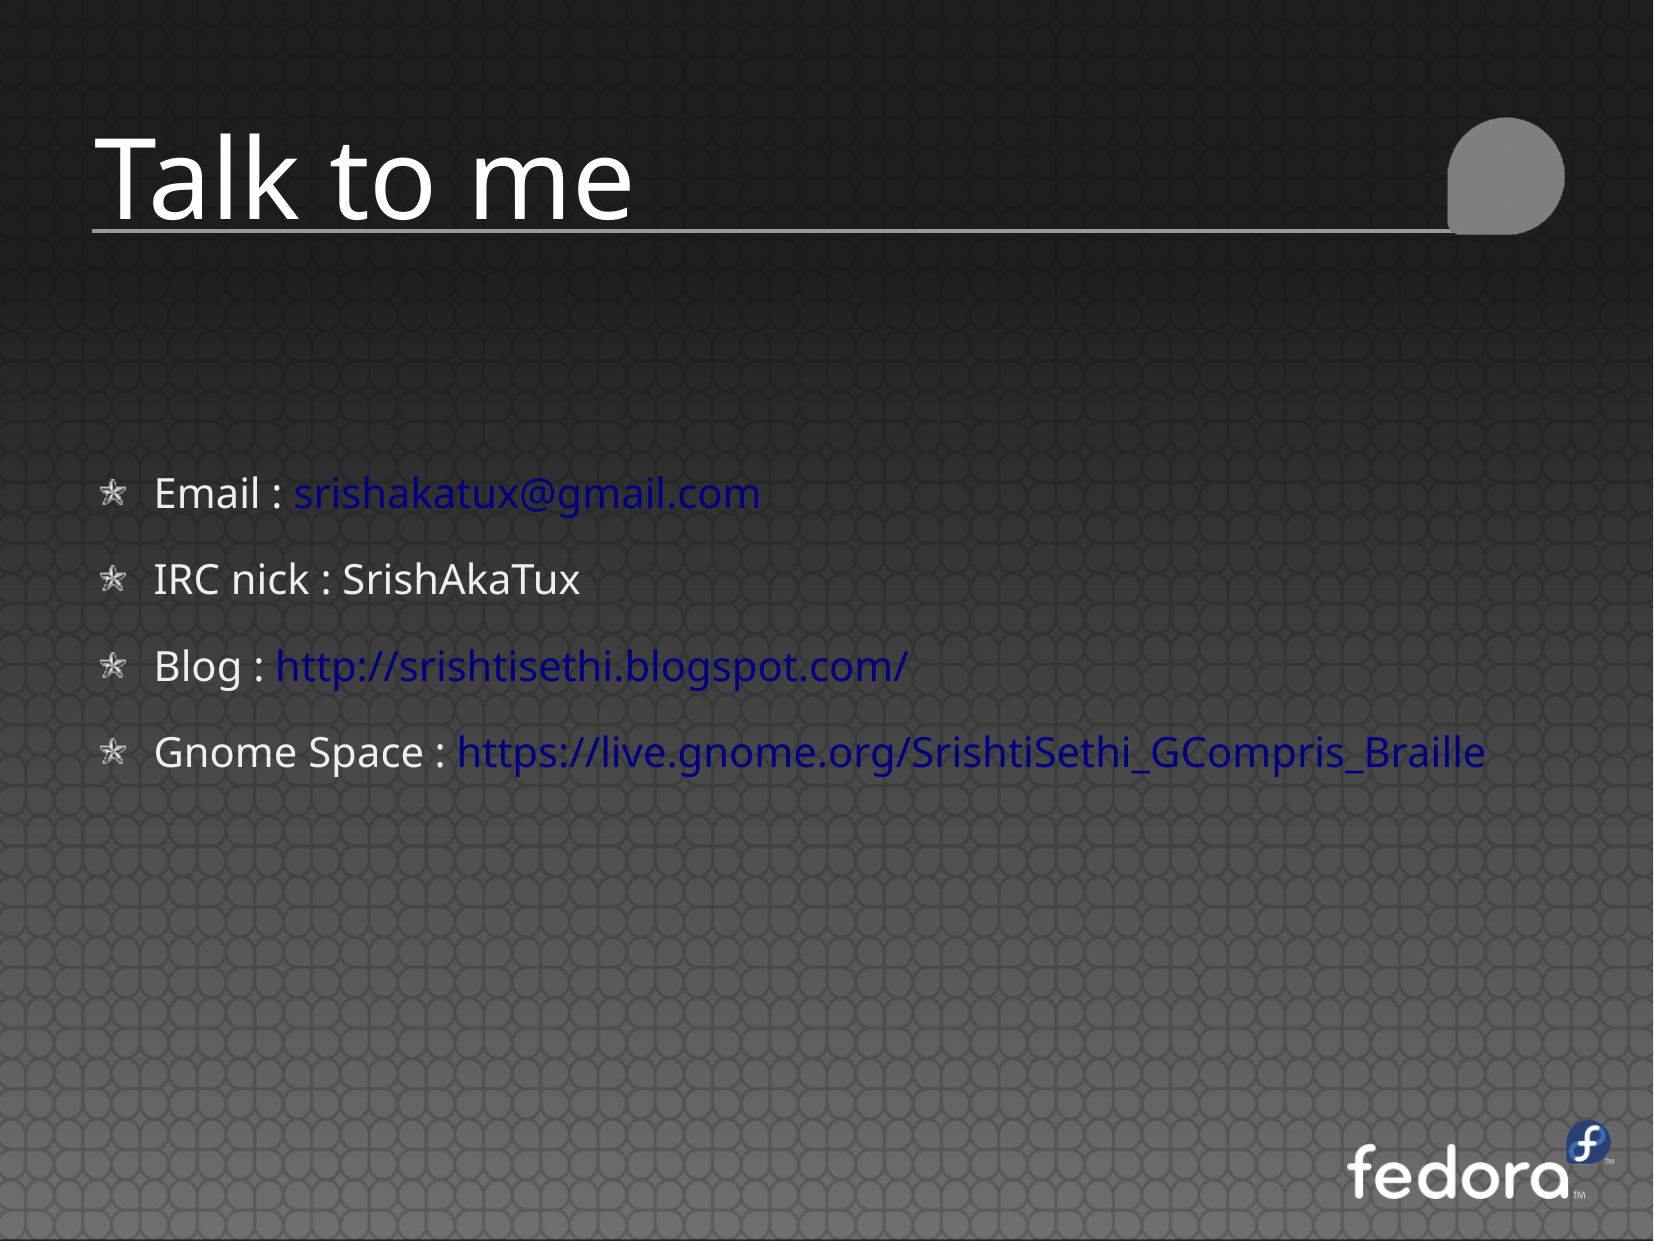

Talk to me
# Email : srishakatux@gmail.com
IRC nick : SrishAkaTux
Blog : http://srishtisethi.blogspot.com/
Gnome Space : https://live.gnome.org/SrishtiSethi_GCompris_Braille